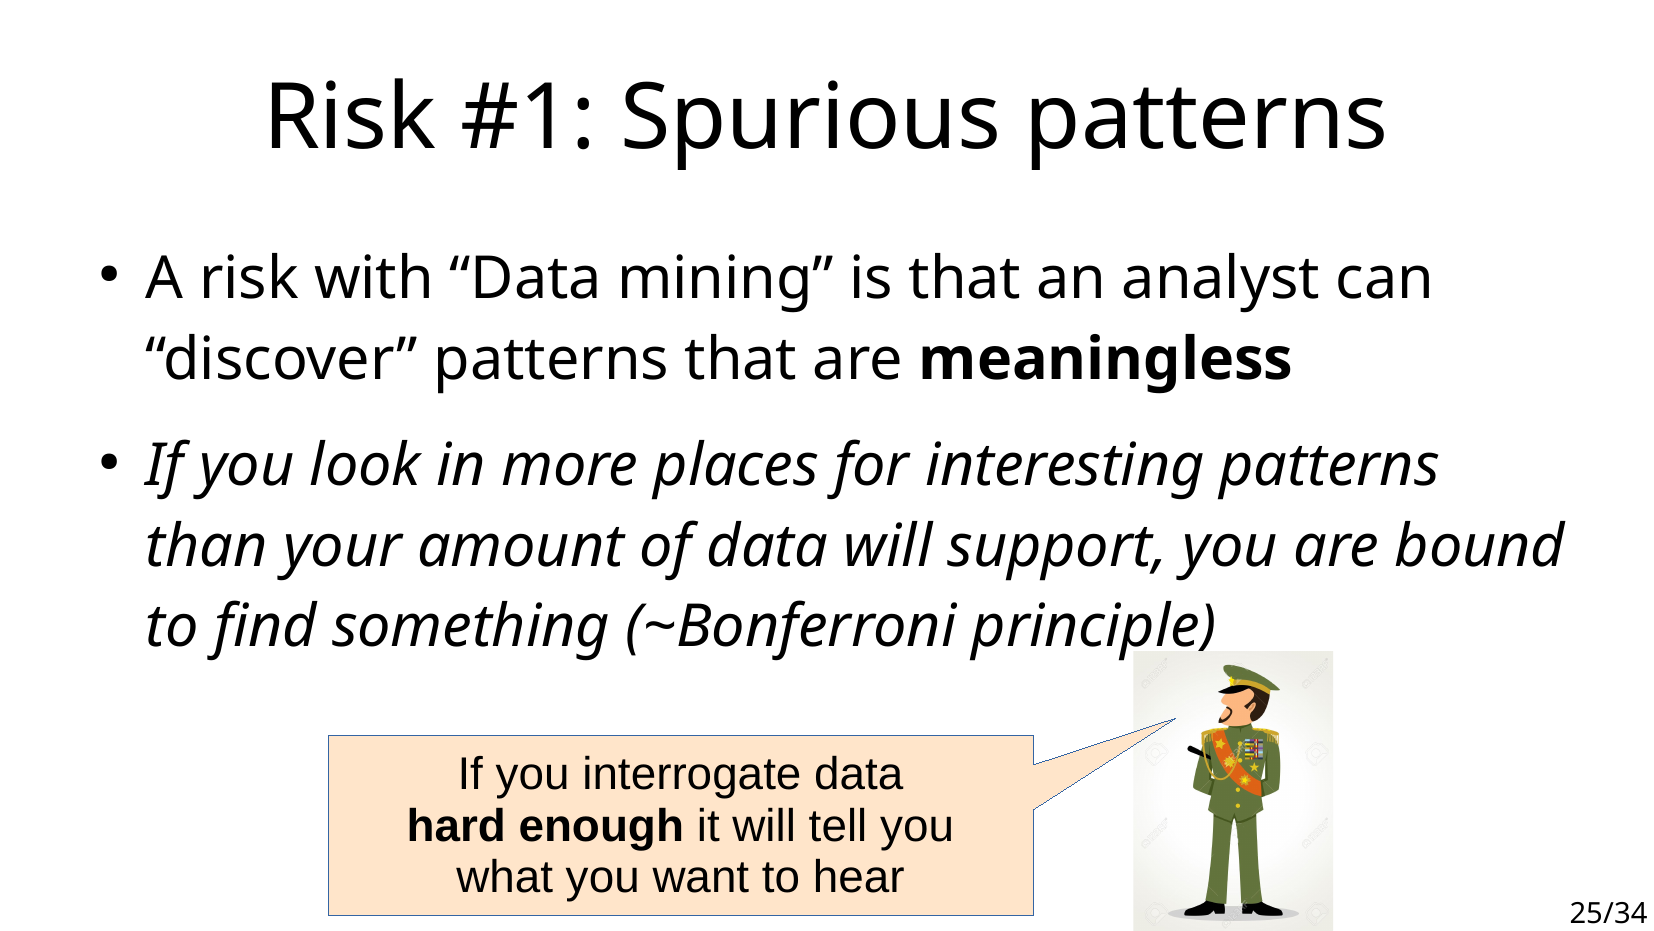

# Risk #1: Spurious patterns
A risk with “Data mining” is that an analyst can “discover” patterns that are meaningless
If you look in more places for interesting patterns than your amount of data will support, you are bound to find something (~Bonferroni principle)
If you interrogate data
hard enough it will tell you
what you want to hear
25